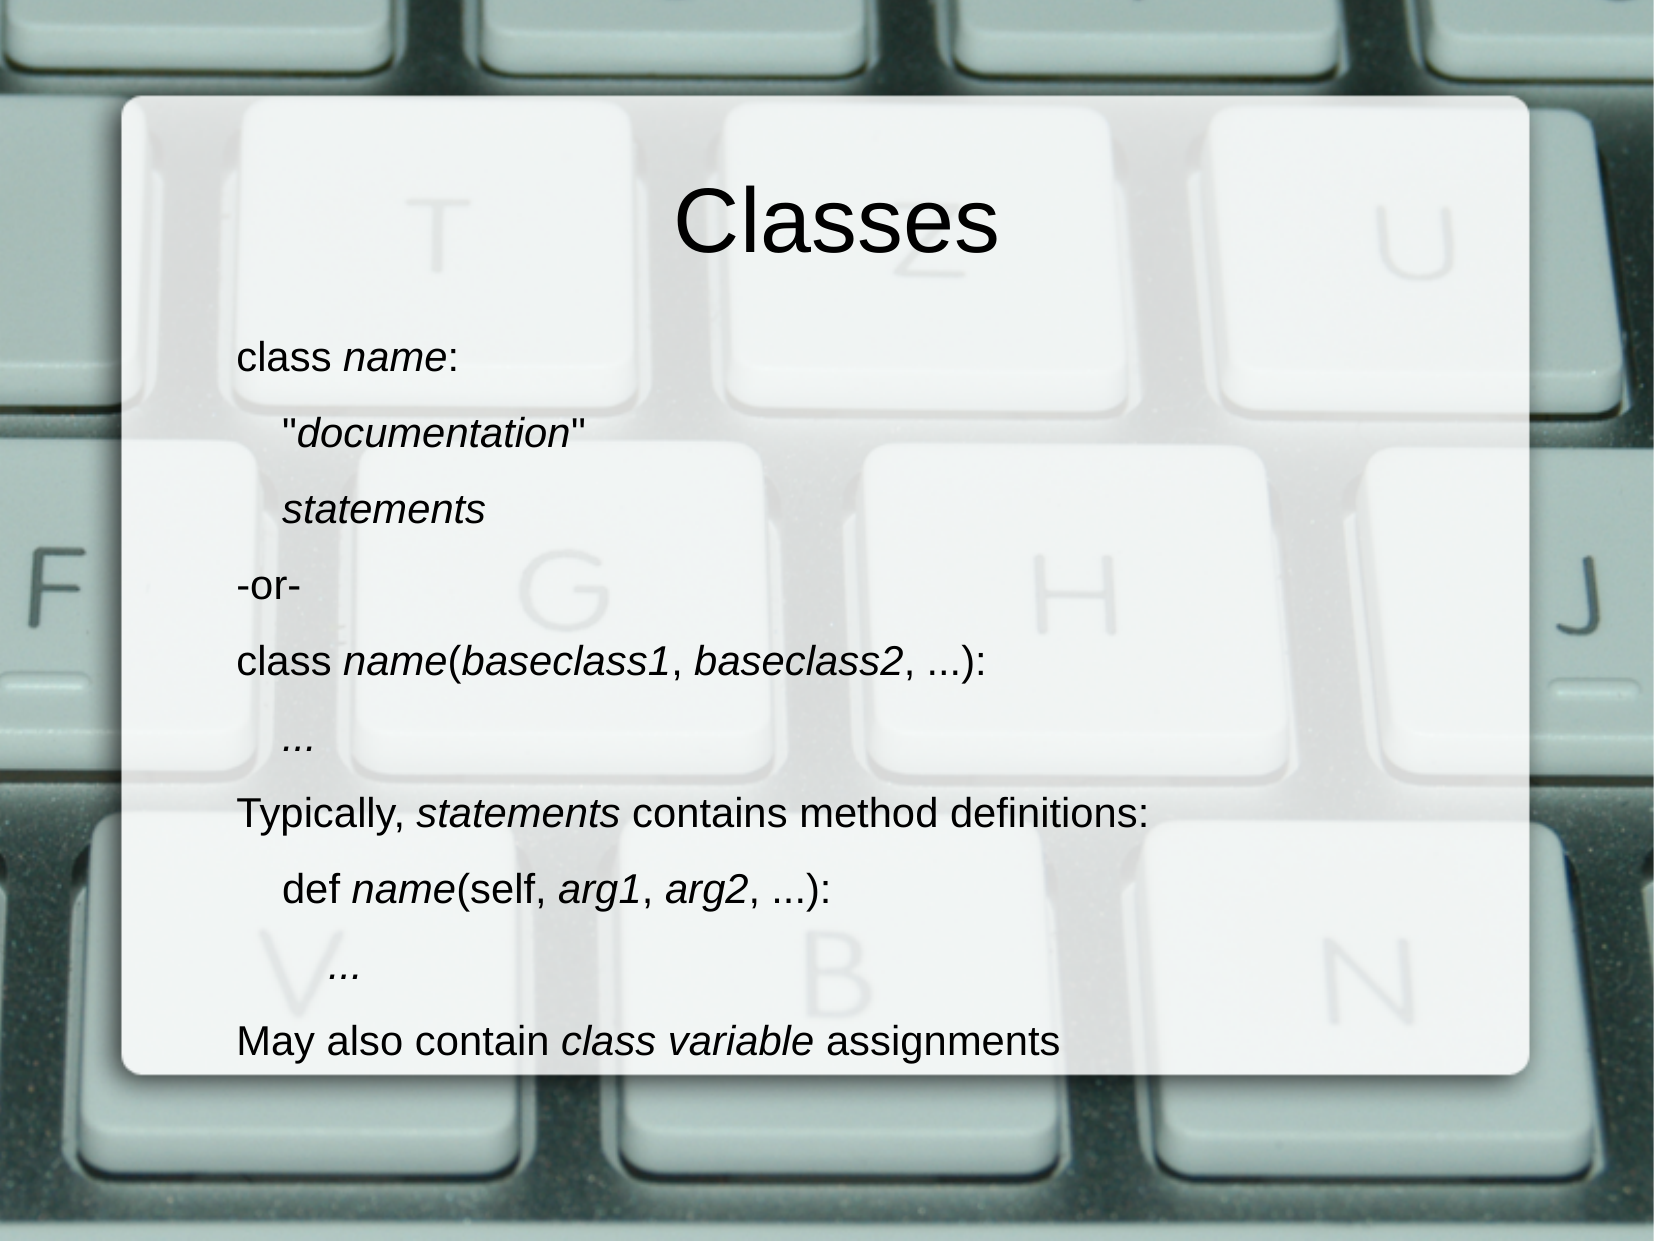

# Classes
class name:
 "documentation"
 statements
-or-
class name(baseclass1, baseclass2, ...):
 ...
Typically, statements contains method definitions:
 def name(self, arg1, arg2, ...):
 ...
May also contain class variable assignments